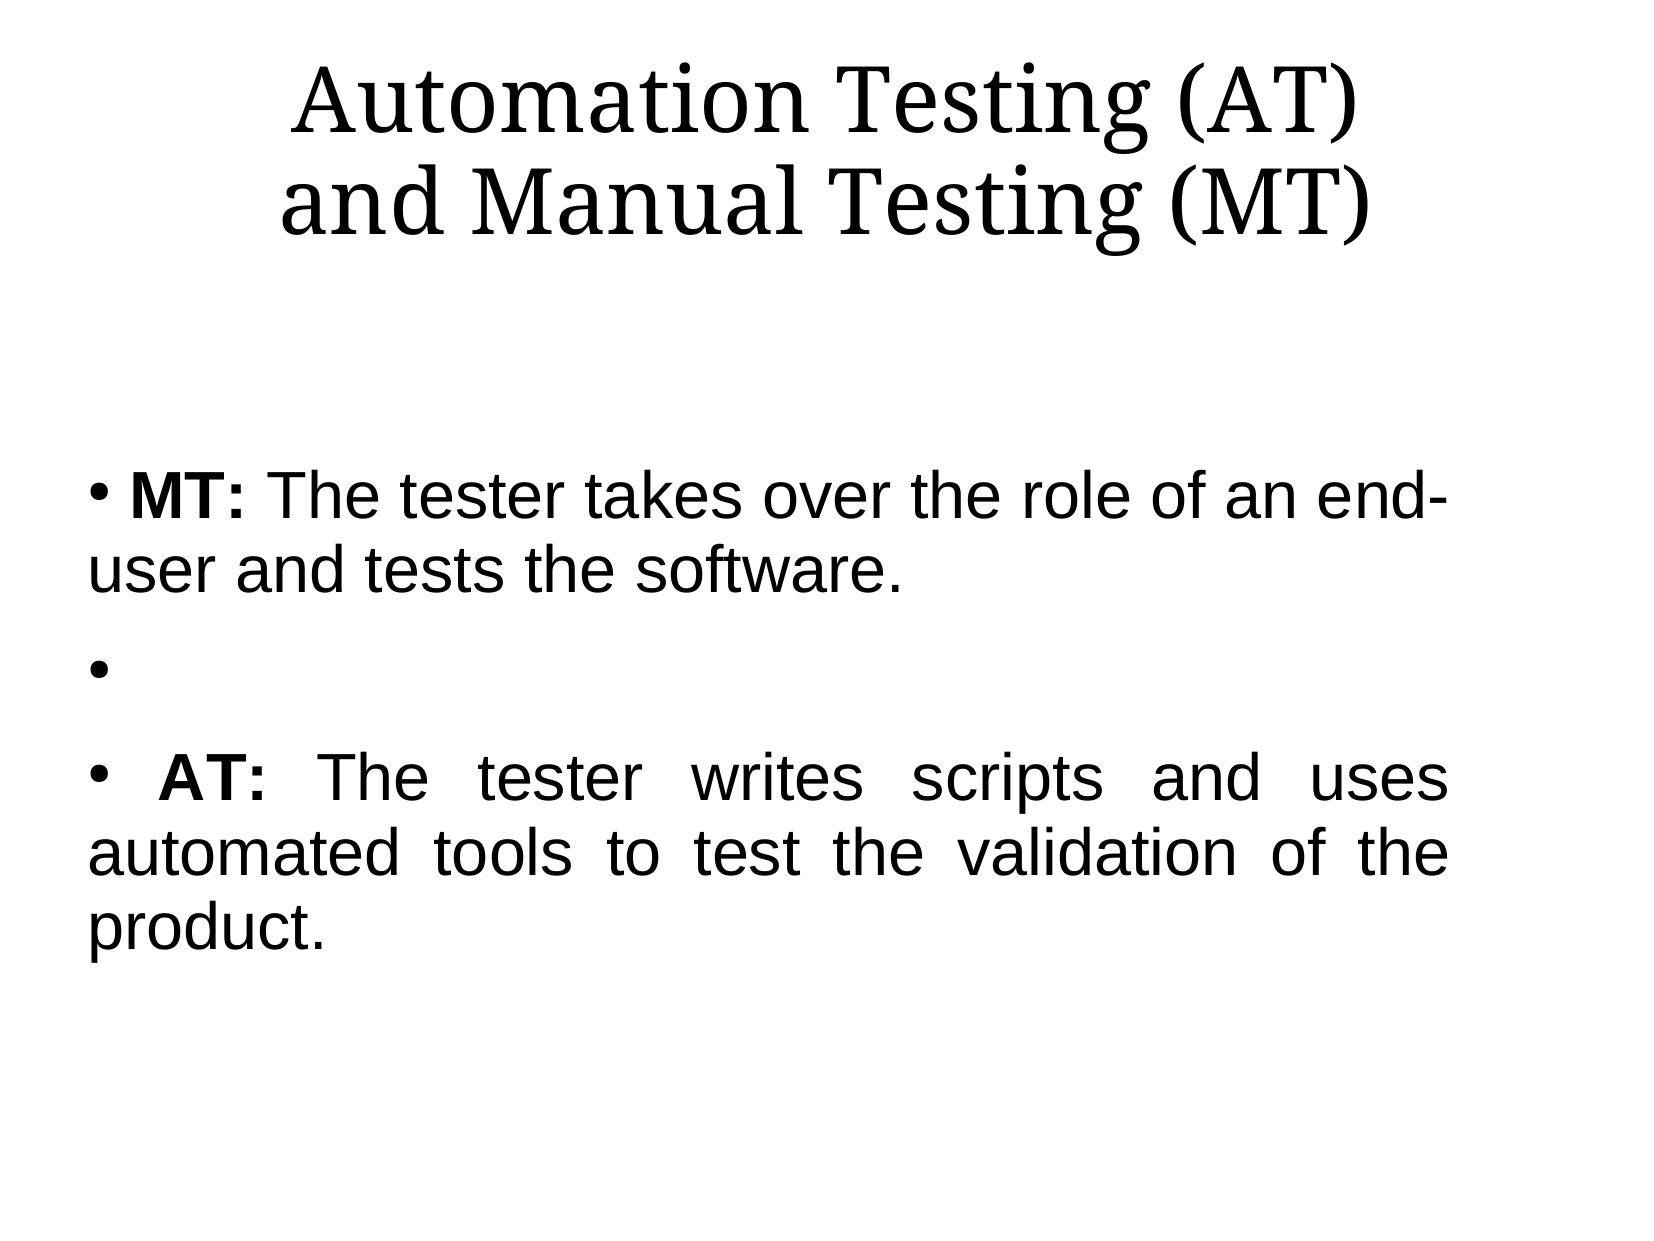

# Automation Testing (AT) and Manual Testing (MT)
 MT: The tester takes over the role of an end-user and tests the software.
 AT: The tester writes scripts and uses automated tools to test the validation of the product.